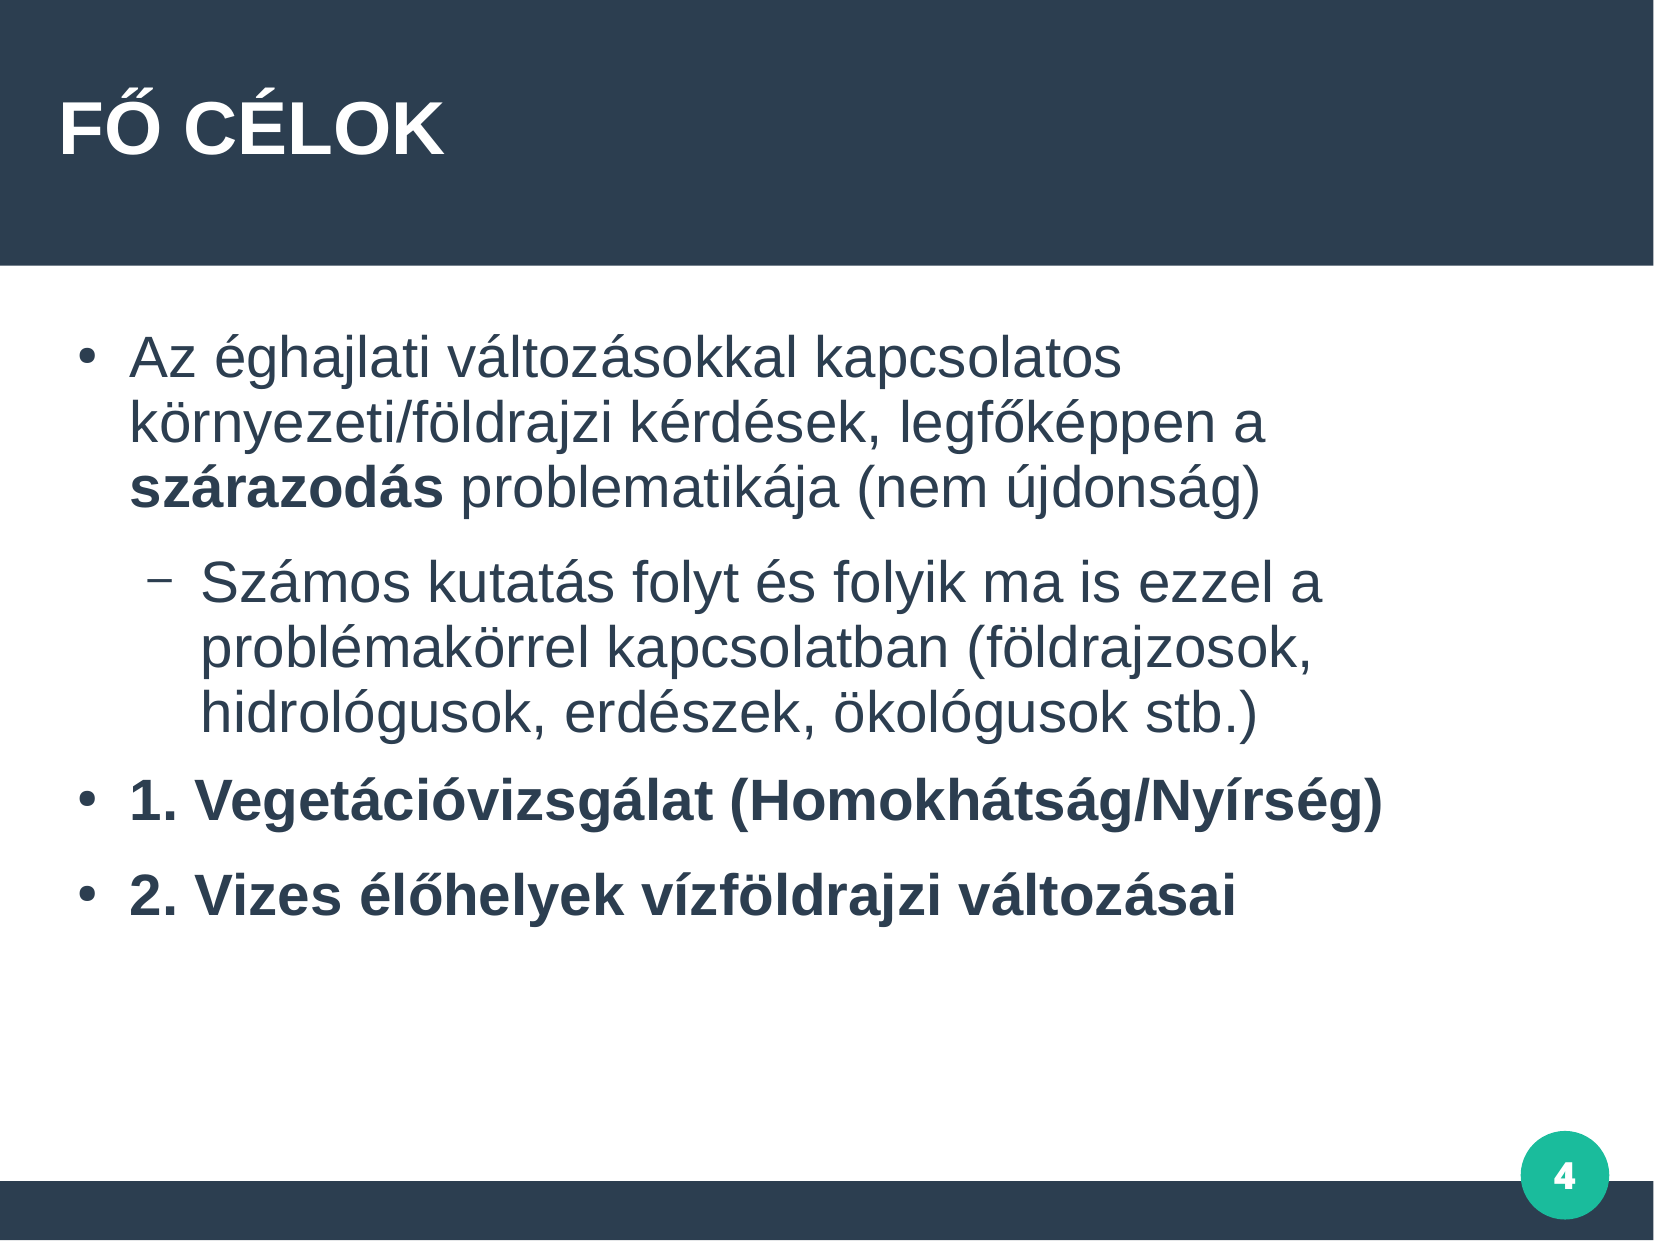

# FŐ CÉLOK
Az éghajlati változásokkal kapcsolatos környezeti/földrajzi kérdések, legfőképpen a szárazodás problematikája (nem újdonság)
Számos kutatás folyt és folyik ma is ezzel a problémakörrel kapcsolatban (földrajzosok, hidrológusok, erdészek, ökológusok stb.)
1. Vegetációvizsgálat (Homokhátság/Nyírség)
2. Vizes élőhelyek vízföldrajzi változásai
4